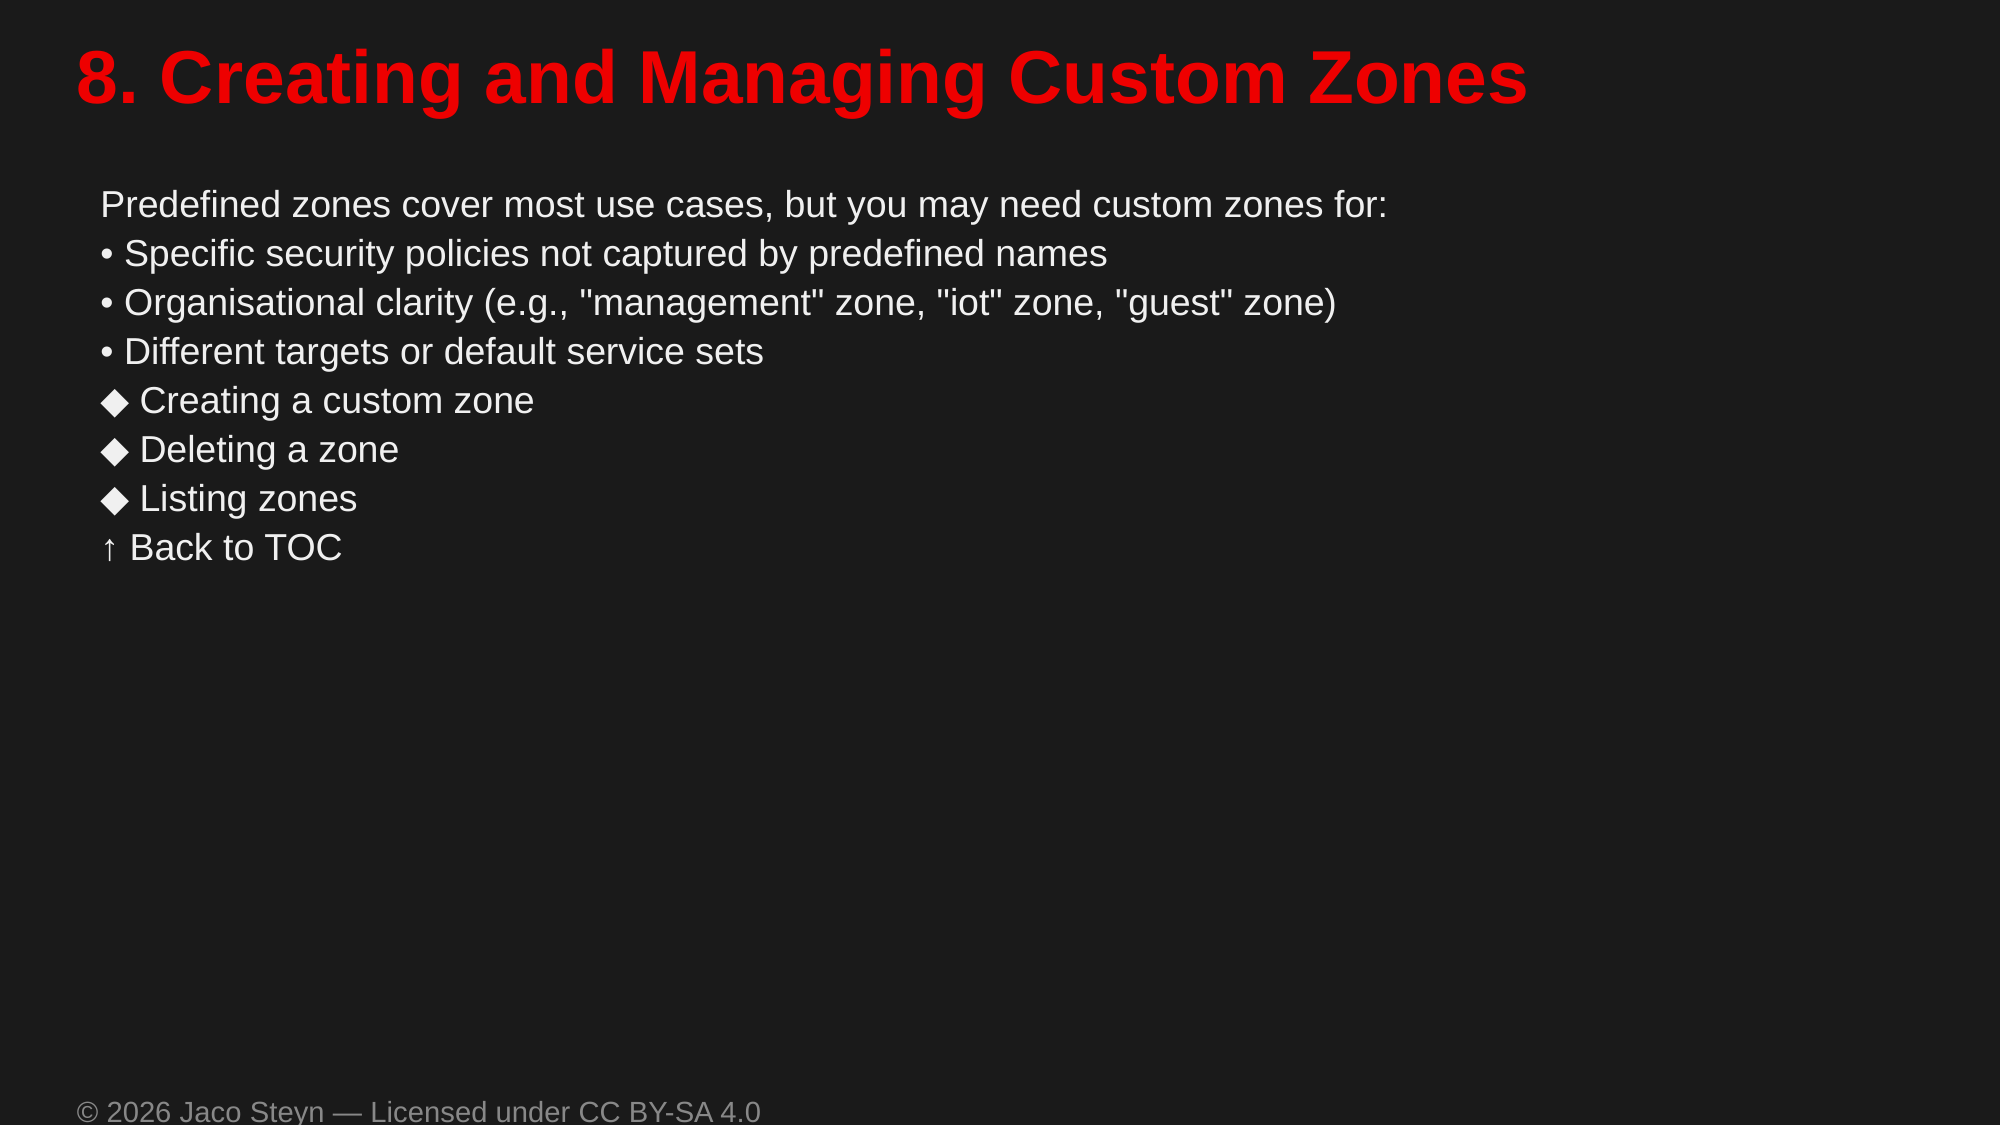

8. Creating and Managing Custom Zones
Predefined zones cover most use cases, but you may need custom zones for:
• Specific security policies not captured by predefined names
• Organisational clarity (e.g., "management" zone, "iot" zone, "guest" zone)
• Different targets or default service sets
◆ Creating a custom zone
◆ Deleting a zone
◆ Listing zones
↑ Back to TOC
© 2026 Jaco Steyn — Licensed under CC BY-SA 4.0